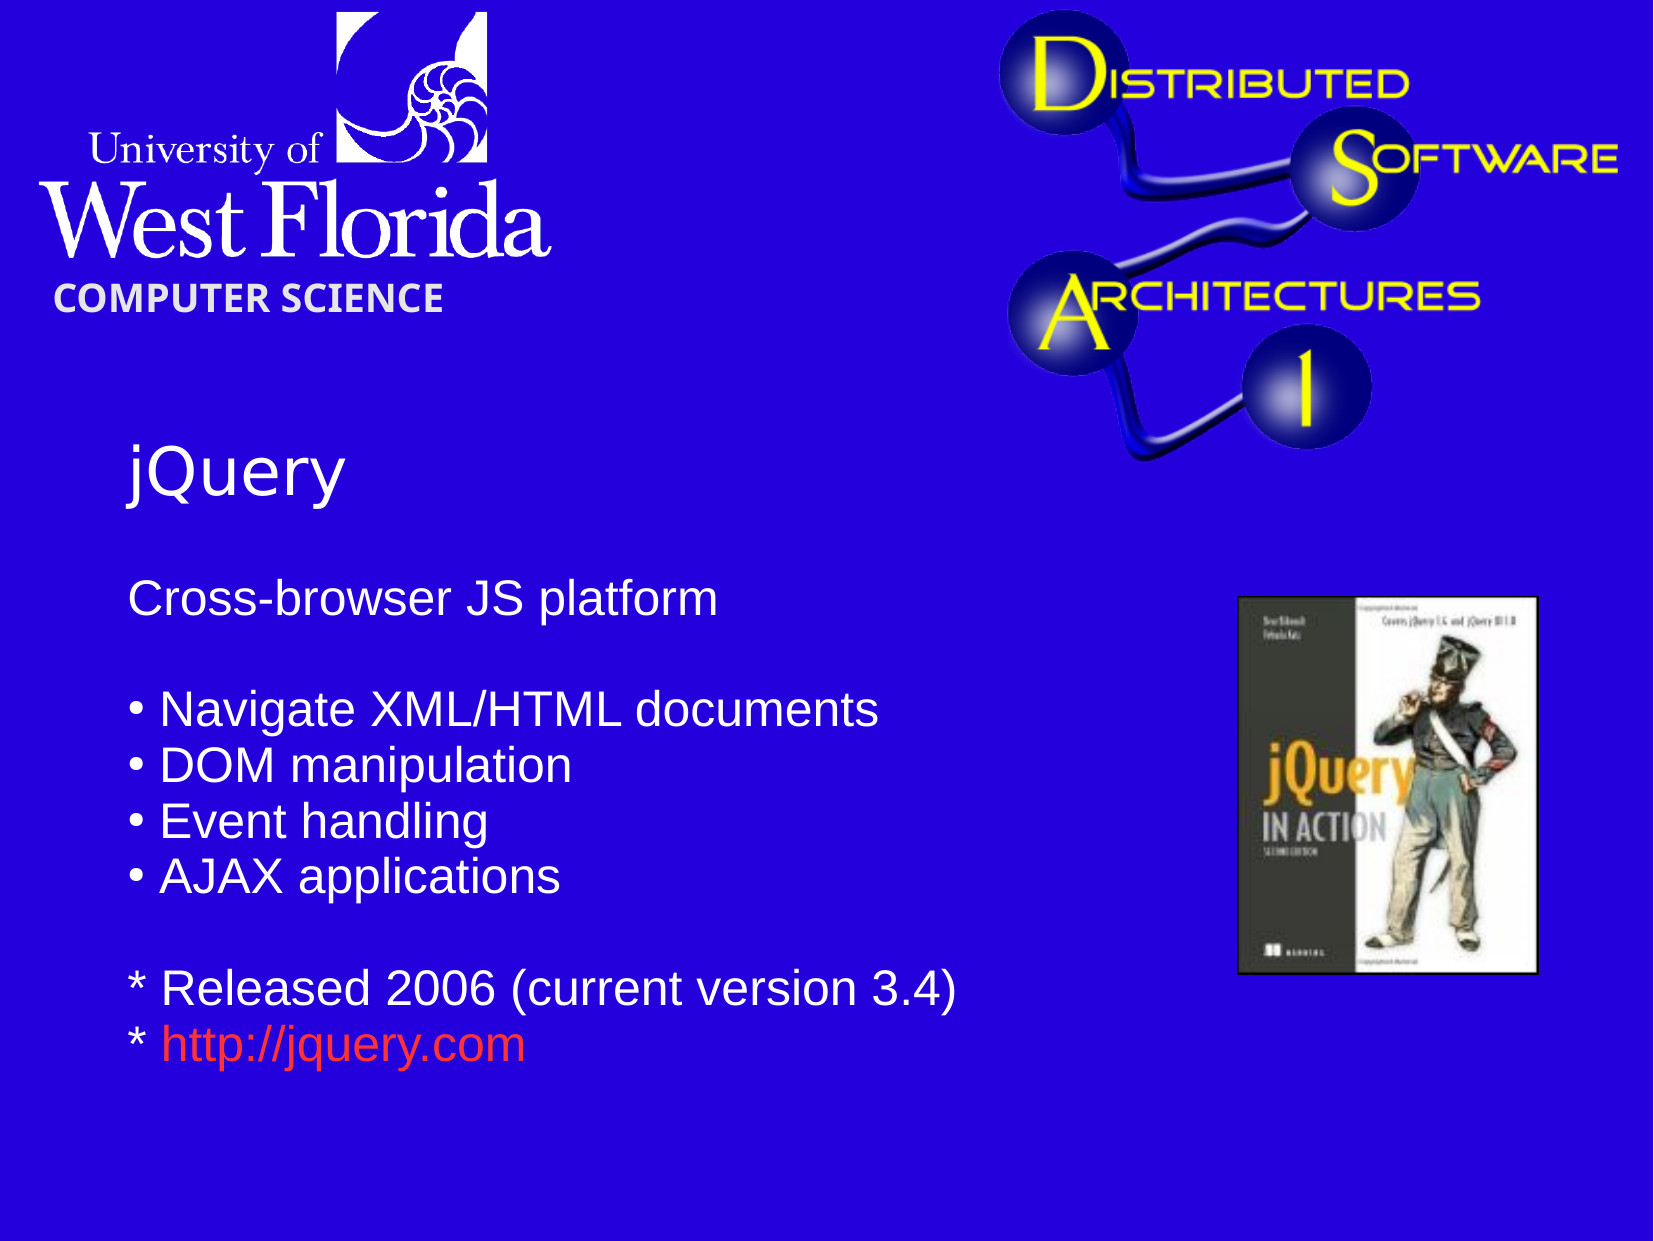

COMPUTER SCIENCE
jQuery
https://www.w3schools.com/xml/ajax_intro.asp
Cross-browser JS platform
 Navigate XML/HTML documents
 DOM manipulation
 Event handling
 AJAX applications
* Released 2006 (current version 3.4)
* http://jquery.com